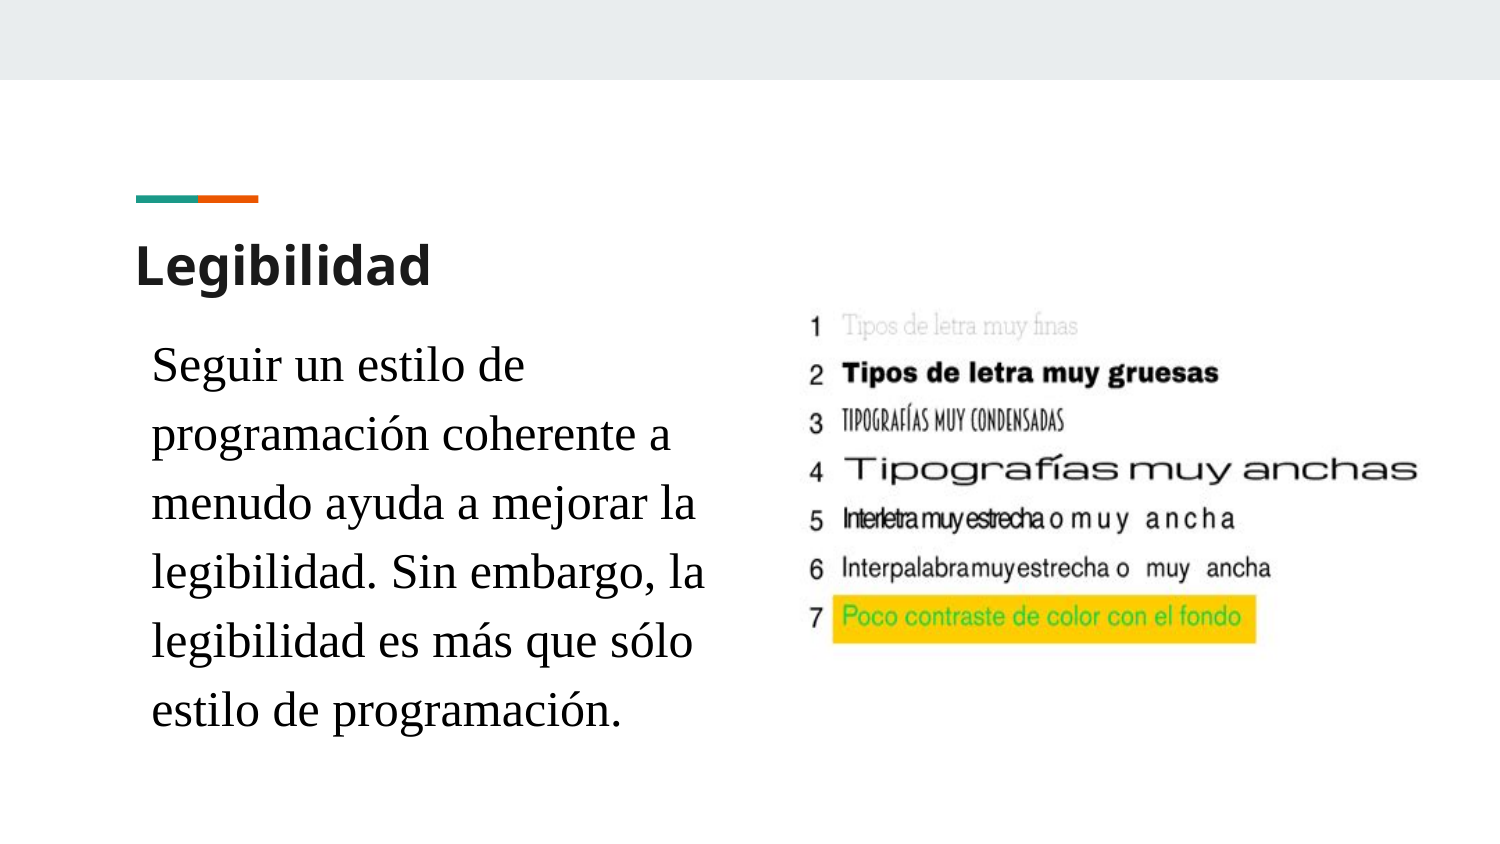

# Legibilidad
Seguir un estilo de programación coherente a menudo ayuda a mejorar la legibilidad. Sin embargo, la legibilidad es más que sólo estilo de programación.